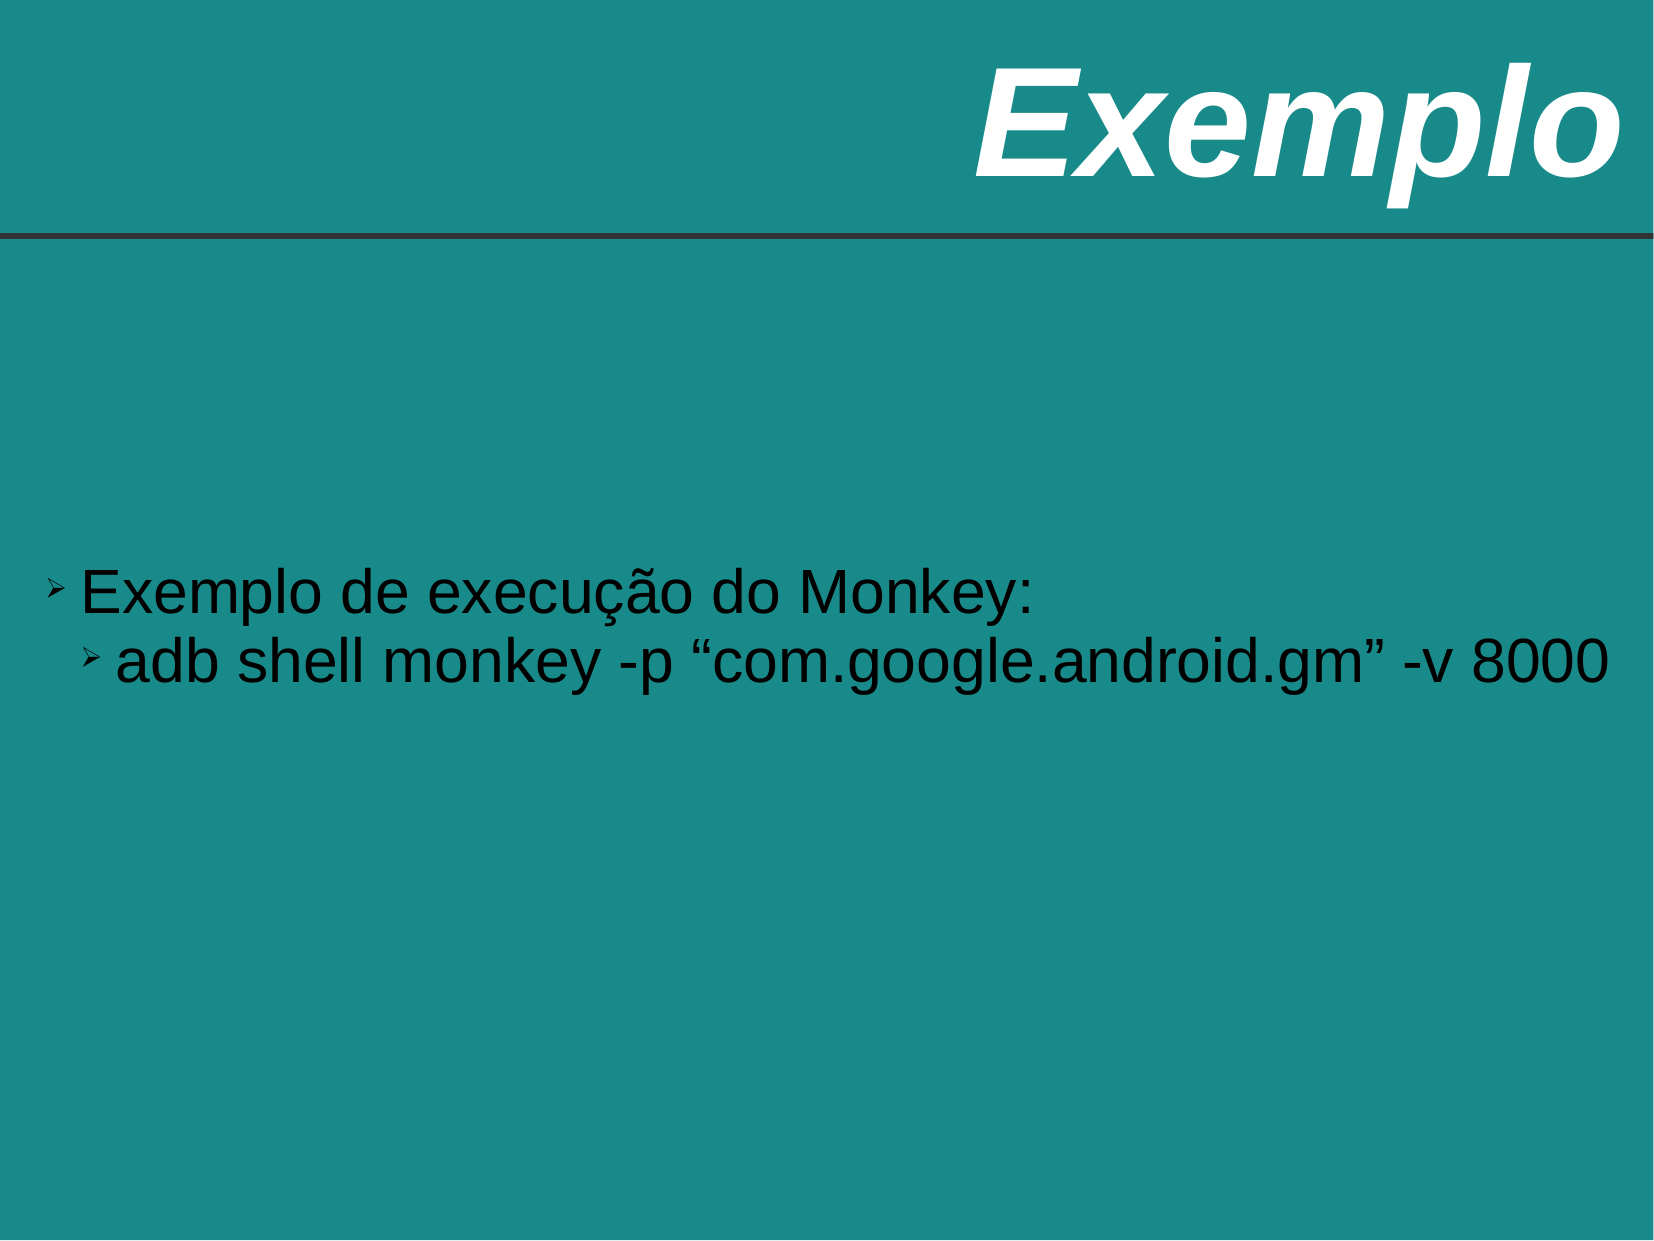

Exemplo
# Exemplo de execução do Monkey:
adb shell monkey -p “com.google.android.gm” -v 8000